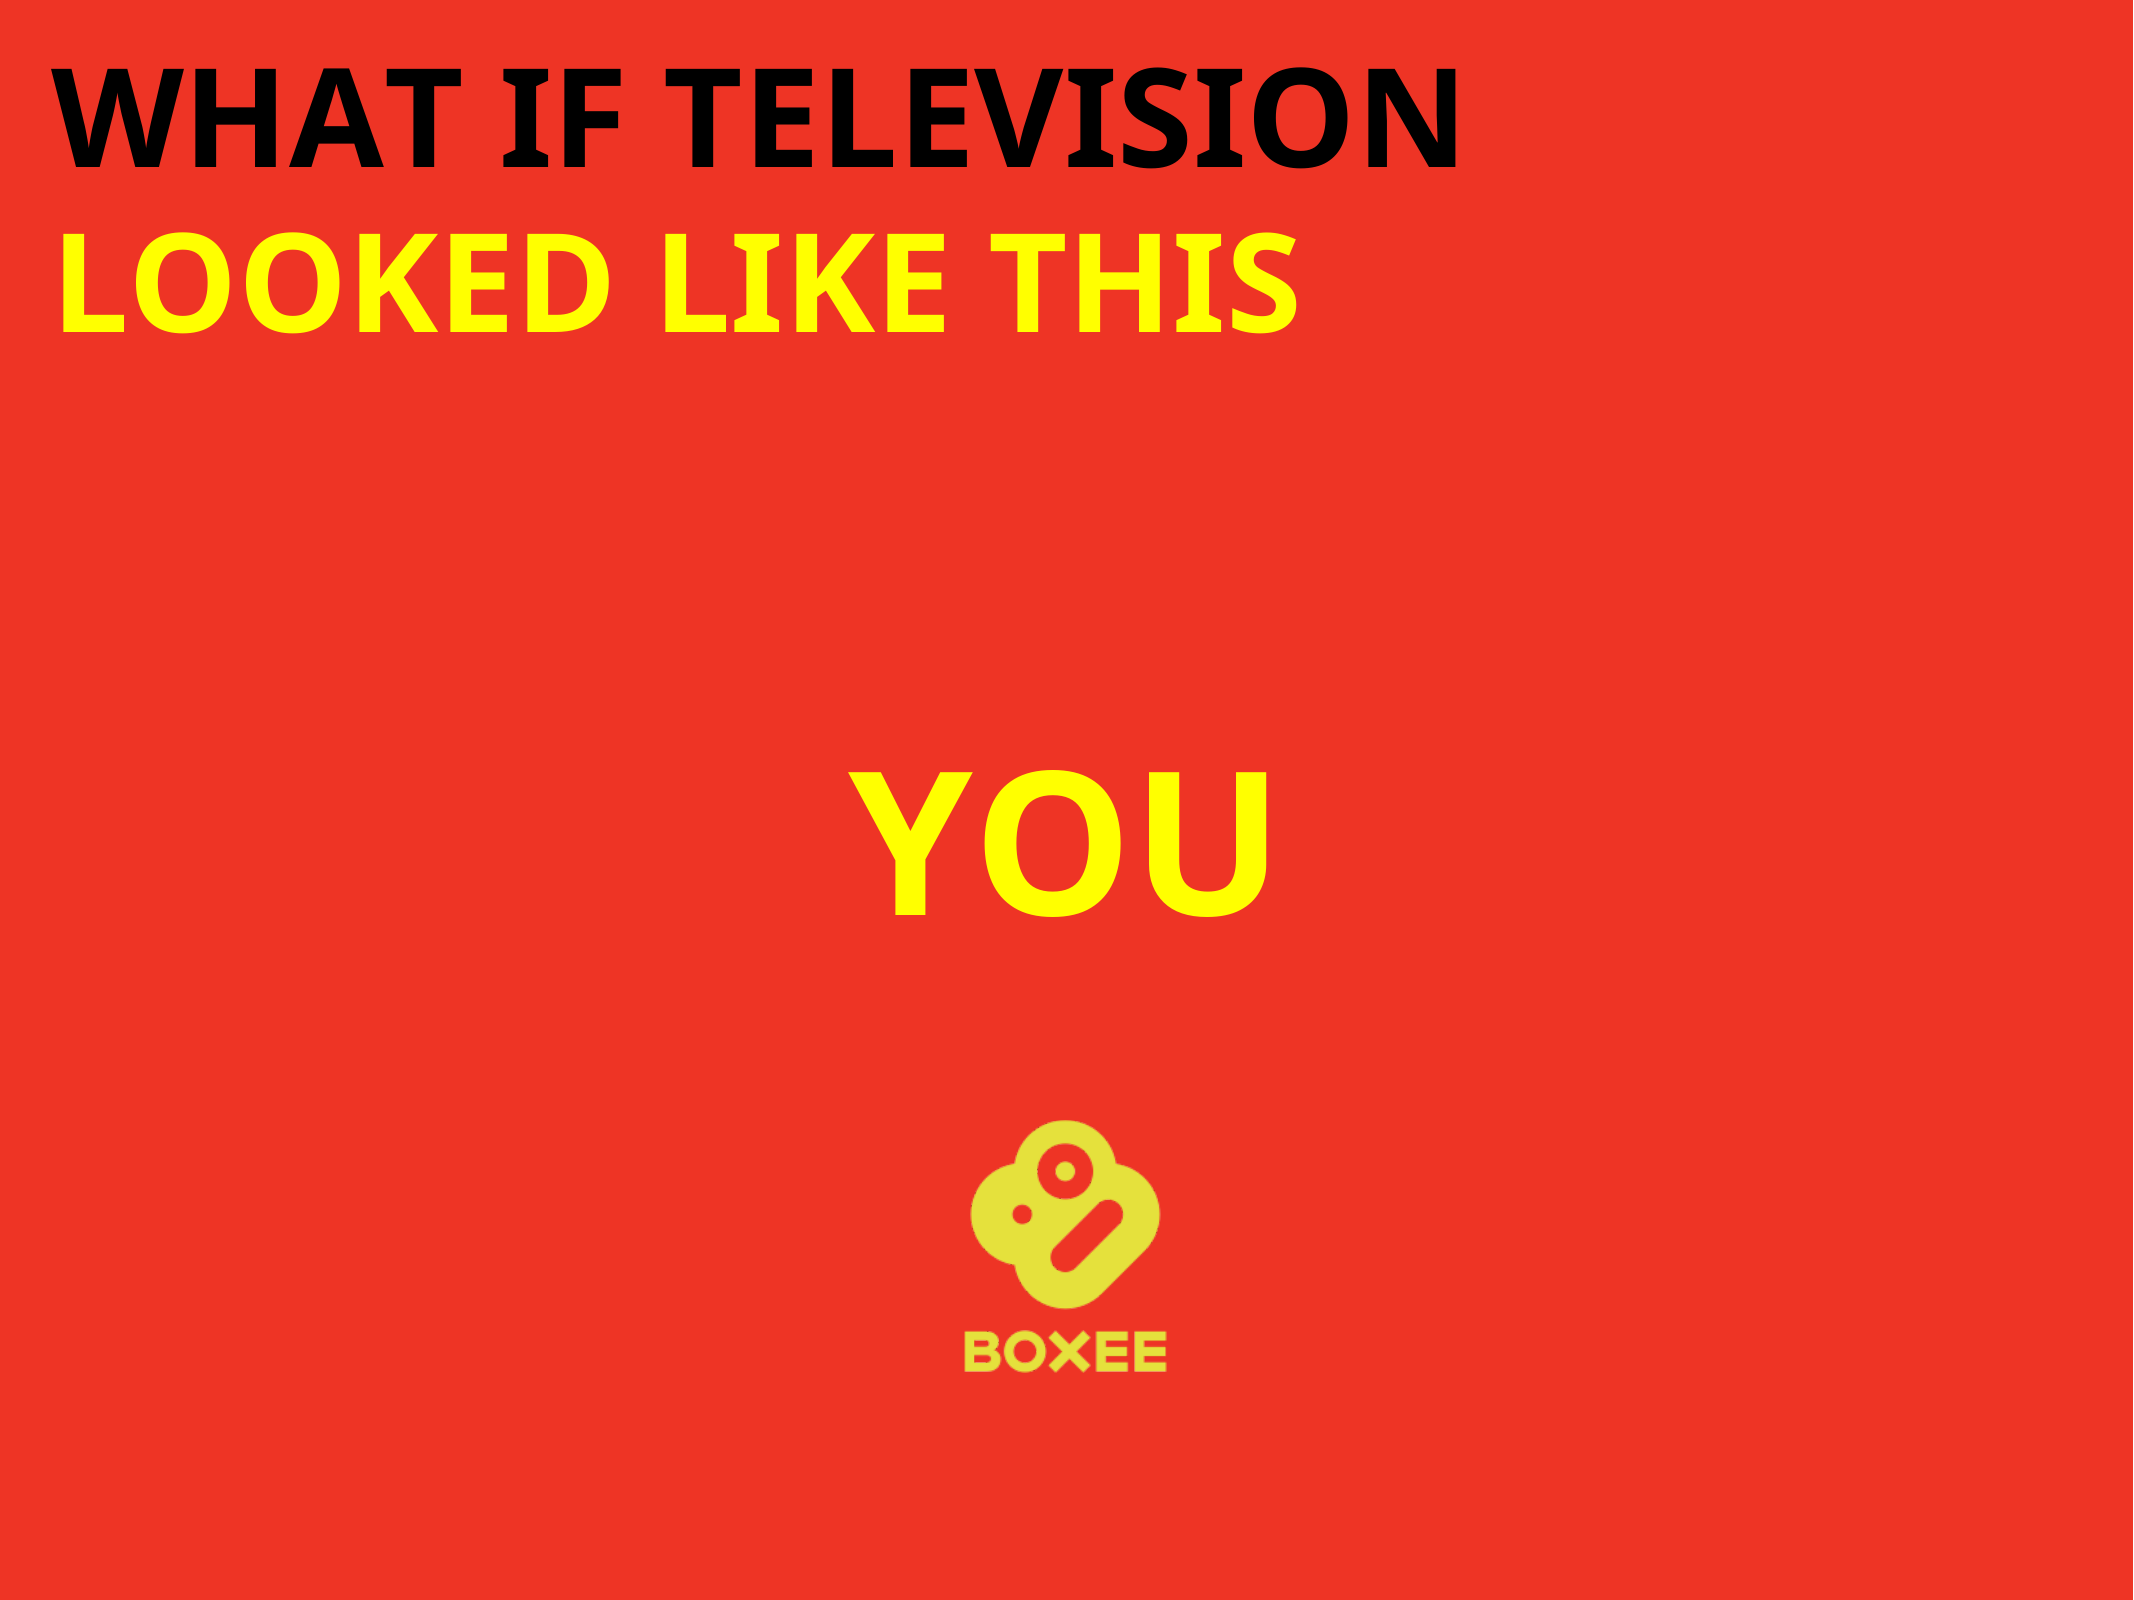

WHAT IF TELEVISION
LOOKED LIKE THIS
YOU